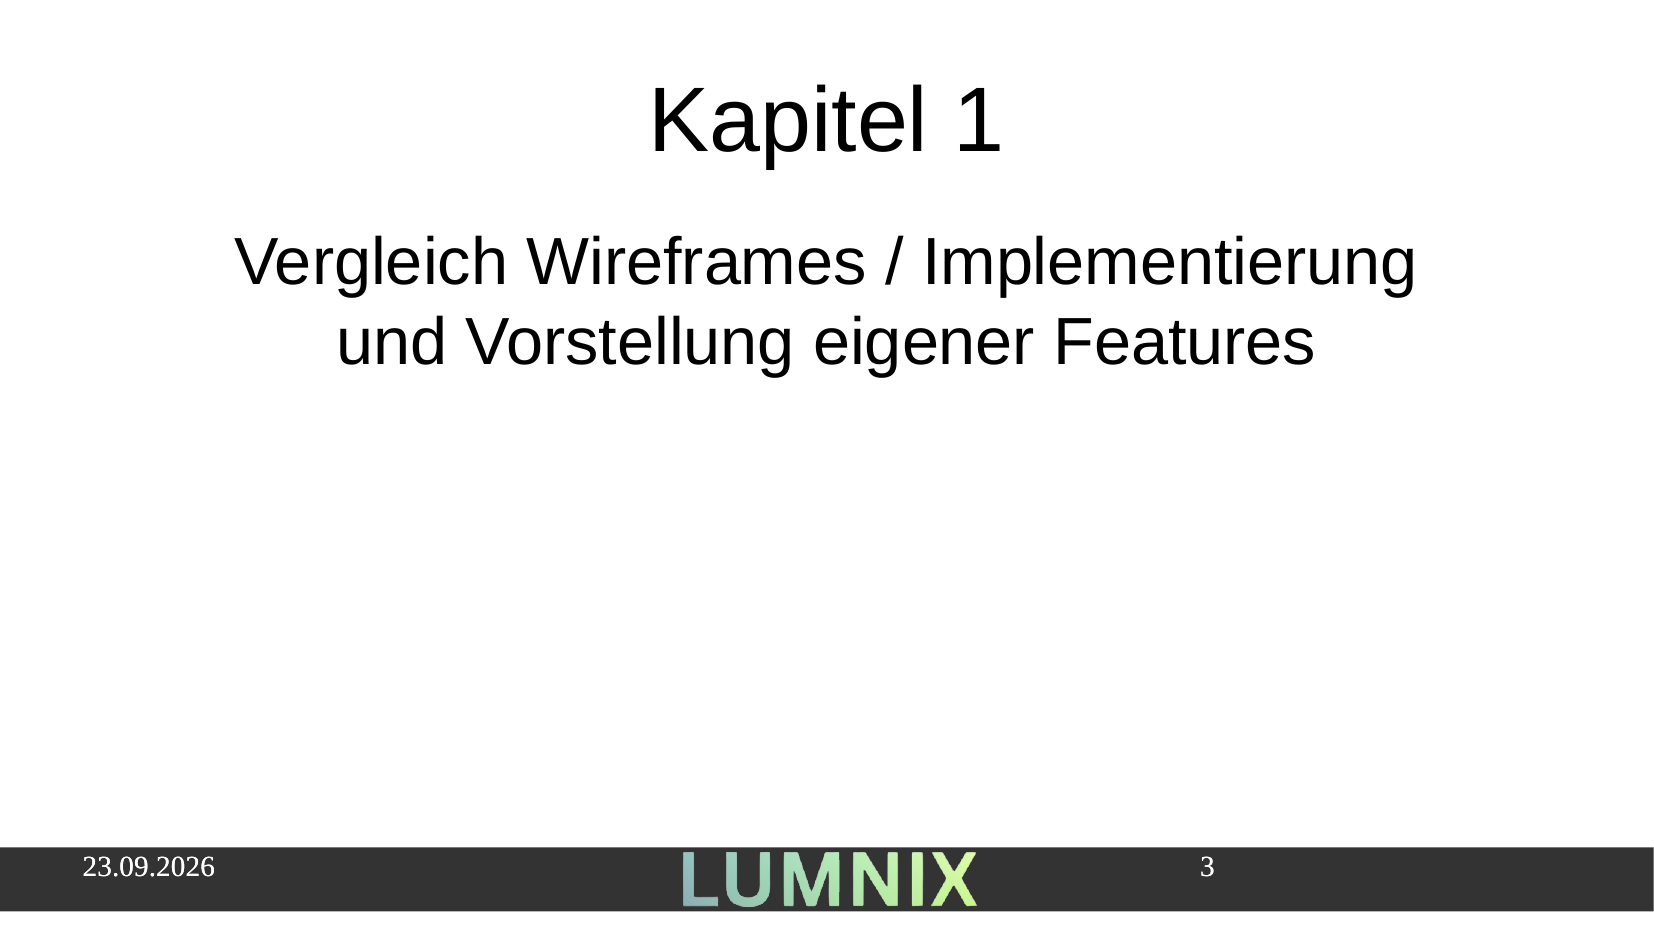

Kapitel 1
# Vergleich Wireframes / Implementierung und Vorstellung eigener Features
3
3